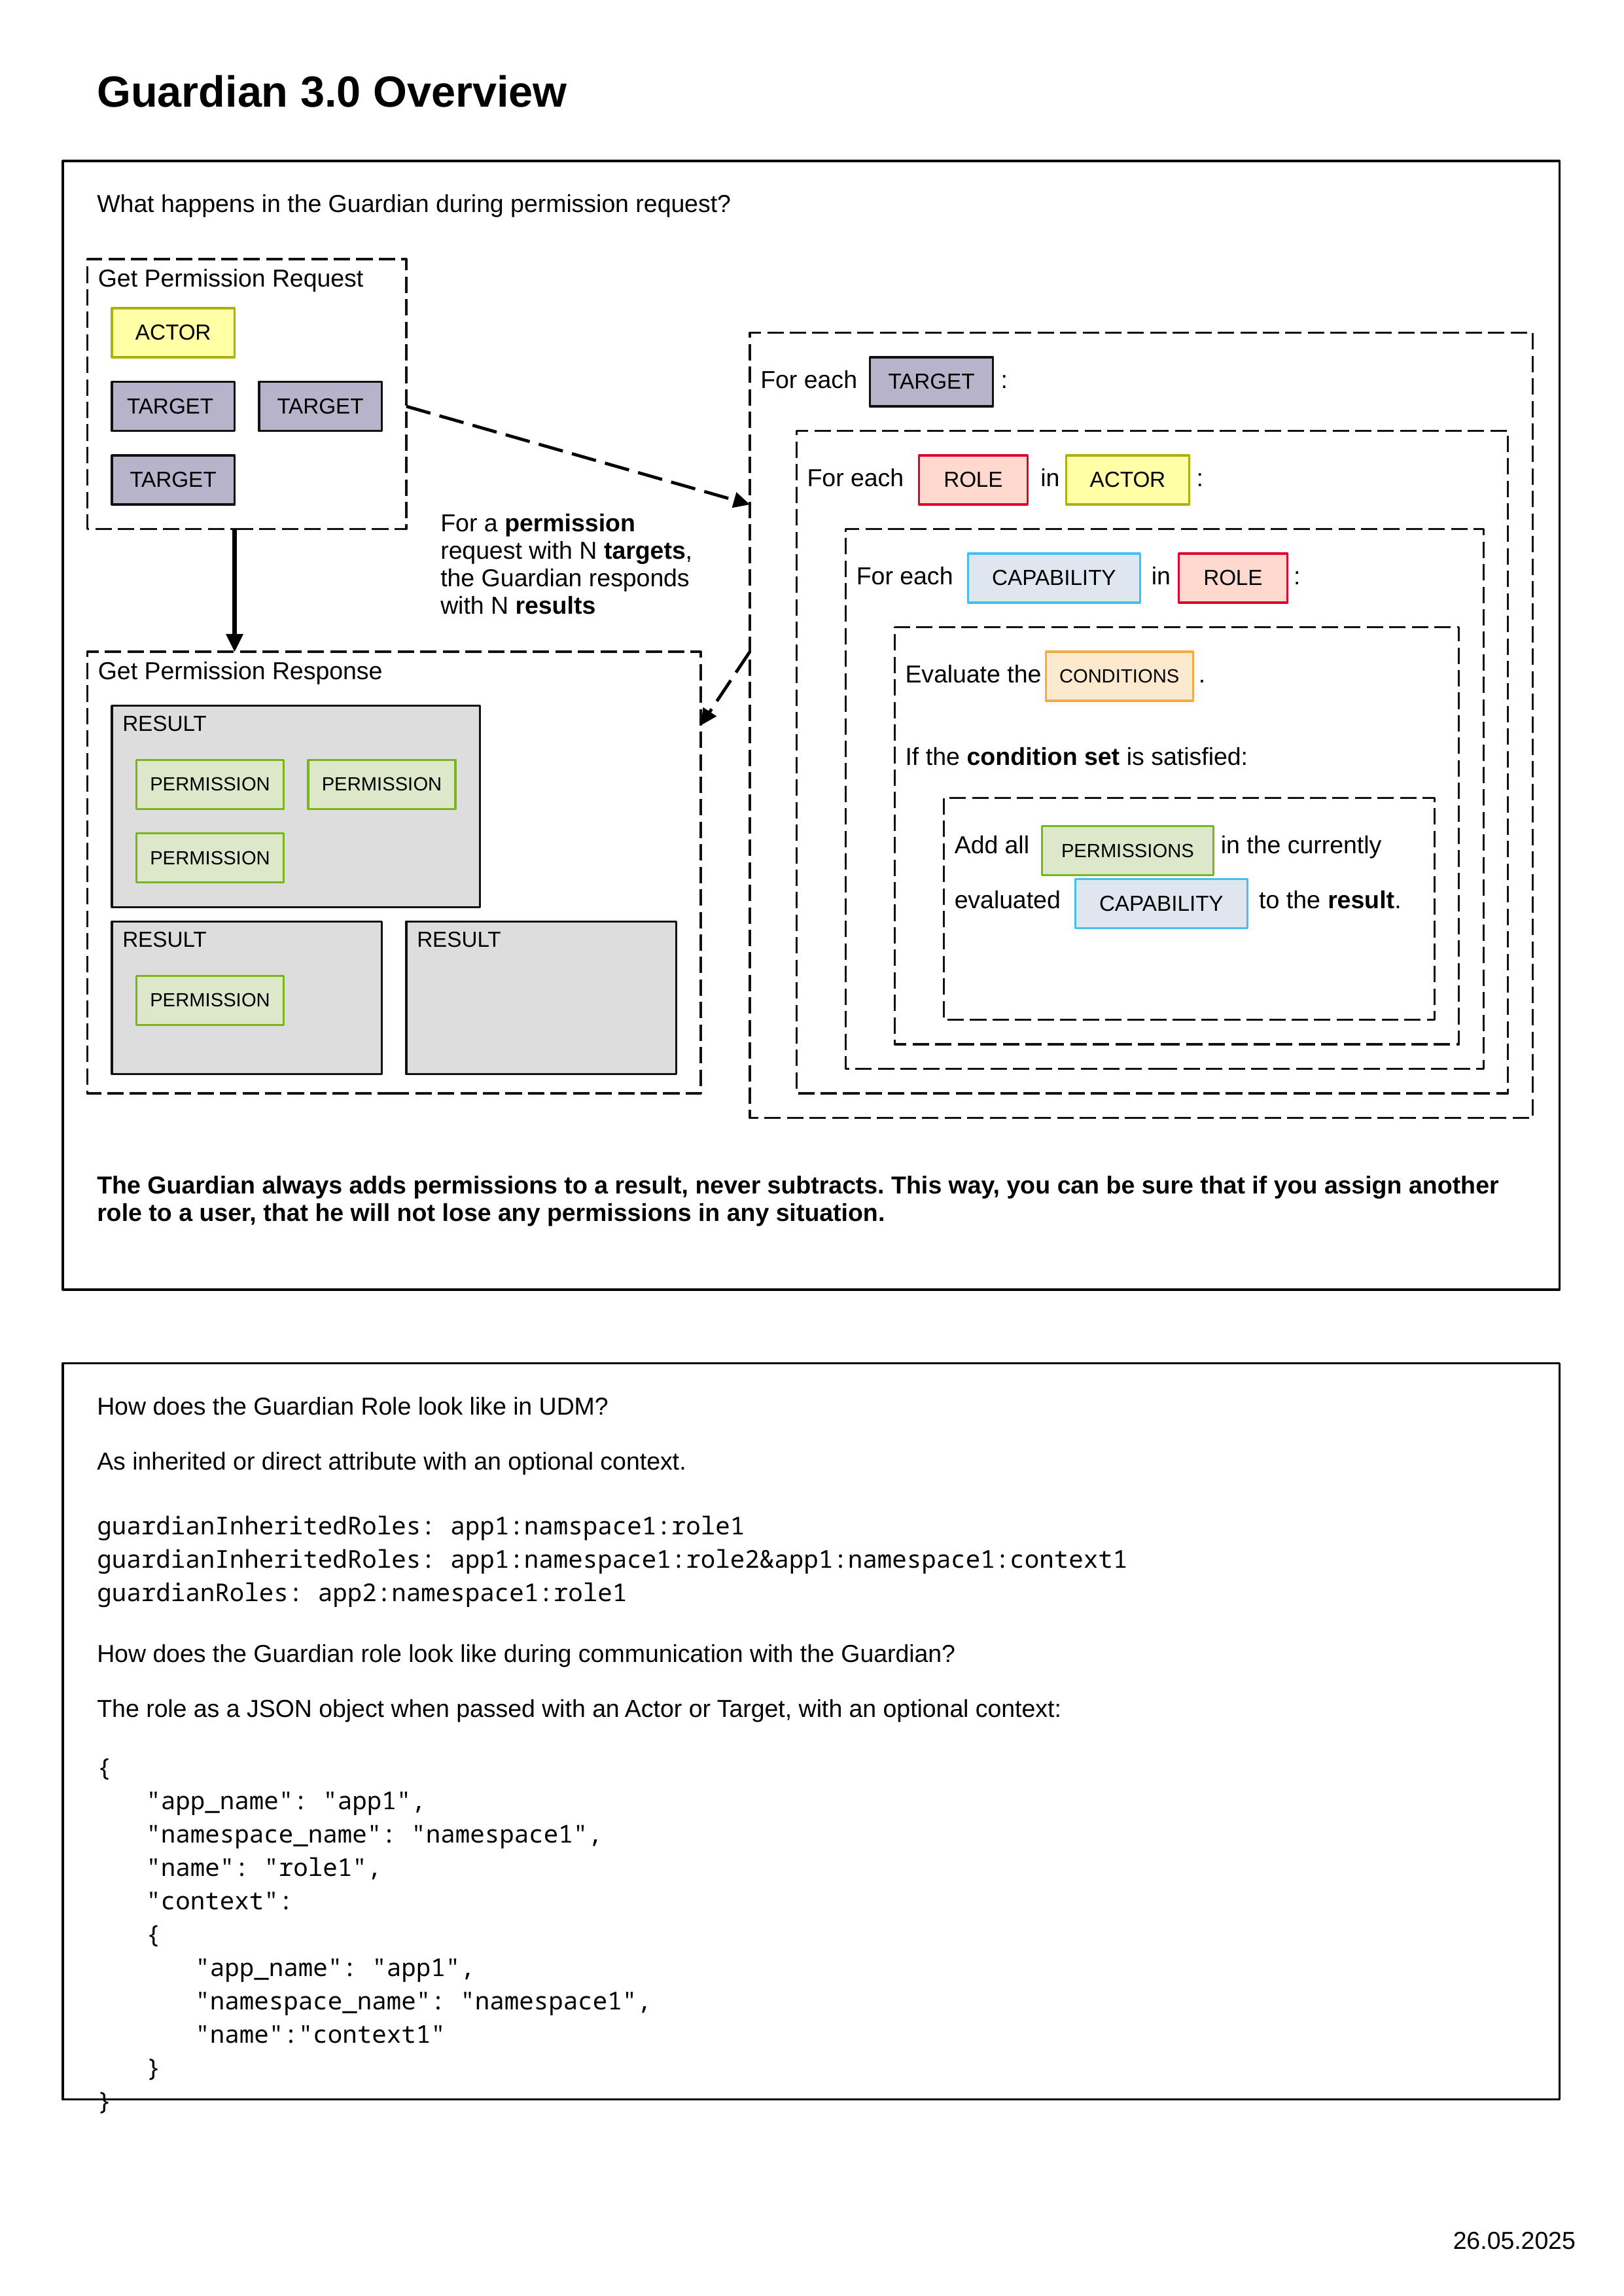

Guardian 3.0 Overview
What happens in the Guardian during permission request?
Get Permission Request
ACTOR
TARGET
TARGET
TARGET
TARGET
For each :
TARGET
For each in :
ROLE
ACTOR
For each in :
CAPABILITY
ROLE
Evaluate the .
If the condition set is satisfied:
CONDITIONS
Add all in the currently
evaluated to the result.
PERMISSIONS
CAPABILITY
For a permission request with N targets, the Guardian responds with N results
Get Permission Response
RESULT
PERMISSION
PERMISSION
PERMISSION
RESULT
PERMISSION
RESULT
The Guardian always adds permissions to a result, never subtracts. This way, you can be sure that if you assign another role to a user, that he will not lose any permissions in any situation.
How does the Guardian Role look like in UDM?
As inherited or direct attribute with an optional context.
guardianInheritedRoles: app1:namspace1:role1
guardianInheritedRoles: app1:namespace1:role2&app1:namespace1:context1
guardianRoles: app2:namespace1:role1
How does the Guardian role look like during communication with the Guardian?
The role as a JSON object when passed with an Actor or Target, with an optional context:
{
	"app_name": "app1",
	"namespace_name": "namespace1",
	"name": "role1",
	"context":
	{
		"app_name": "app1",
		"namespace_name": "namespace1",
		"name":"context1"
	}
}
26.05.2025